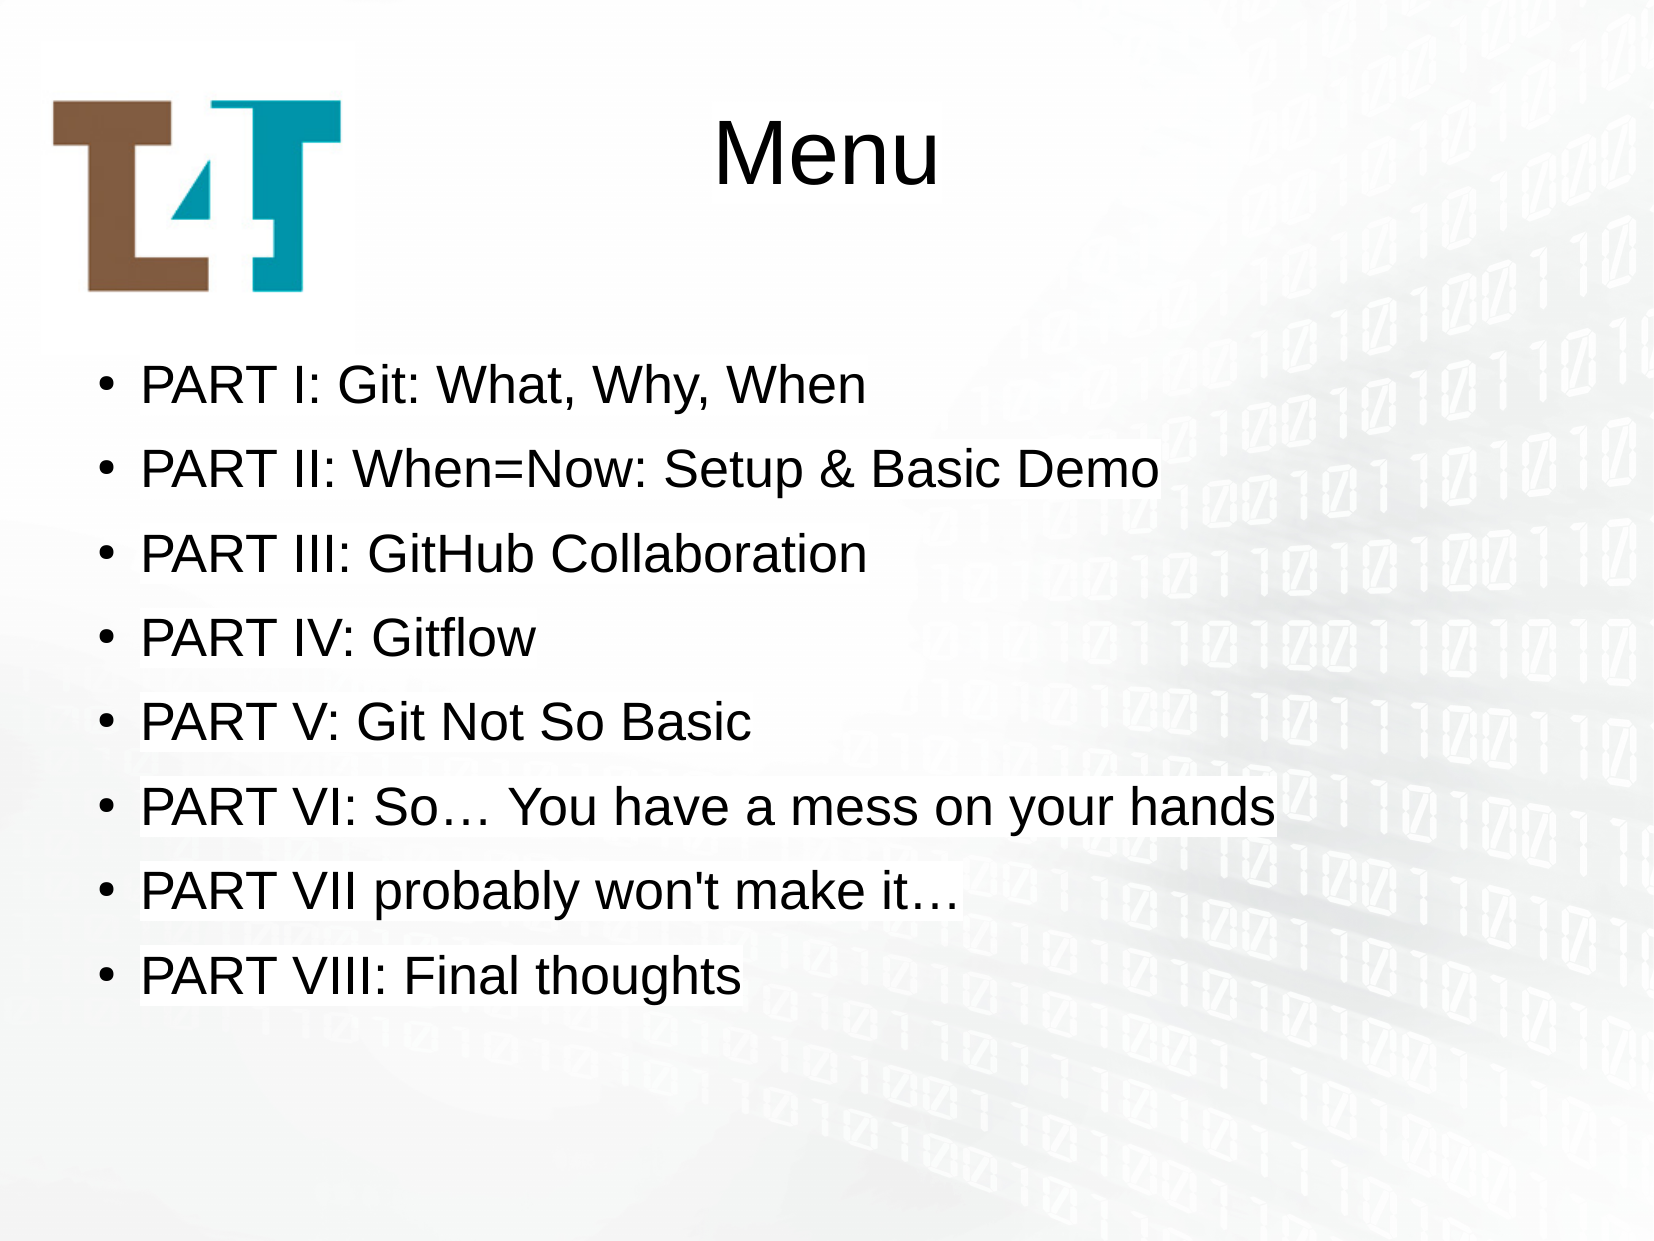

# Menu
PART I: Git: What, Why, When
PART II: When=Now: Setup & Basic Demo
PART III: GitHub Collaboration
PART IV: Gitflow
PART V: Git Not So Basic
PART VI: So… You have a mess on your hands
PART VII probably won't make it…
PART VIII: Final thoughts